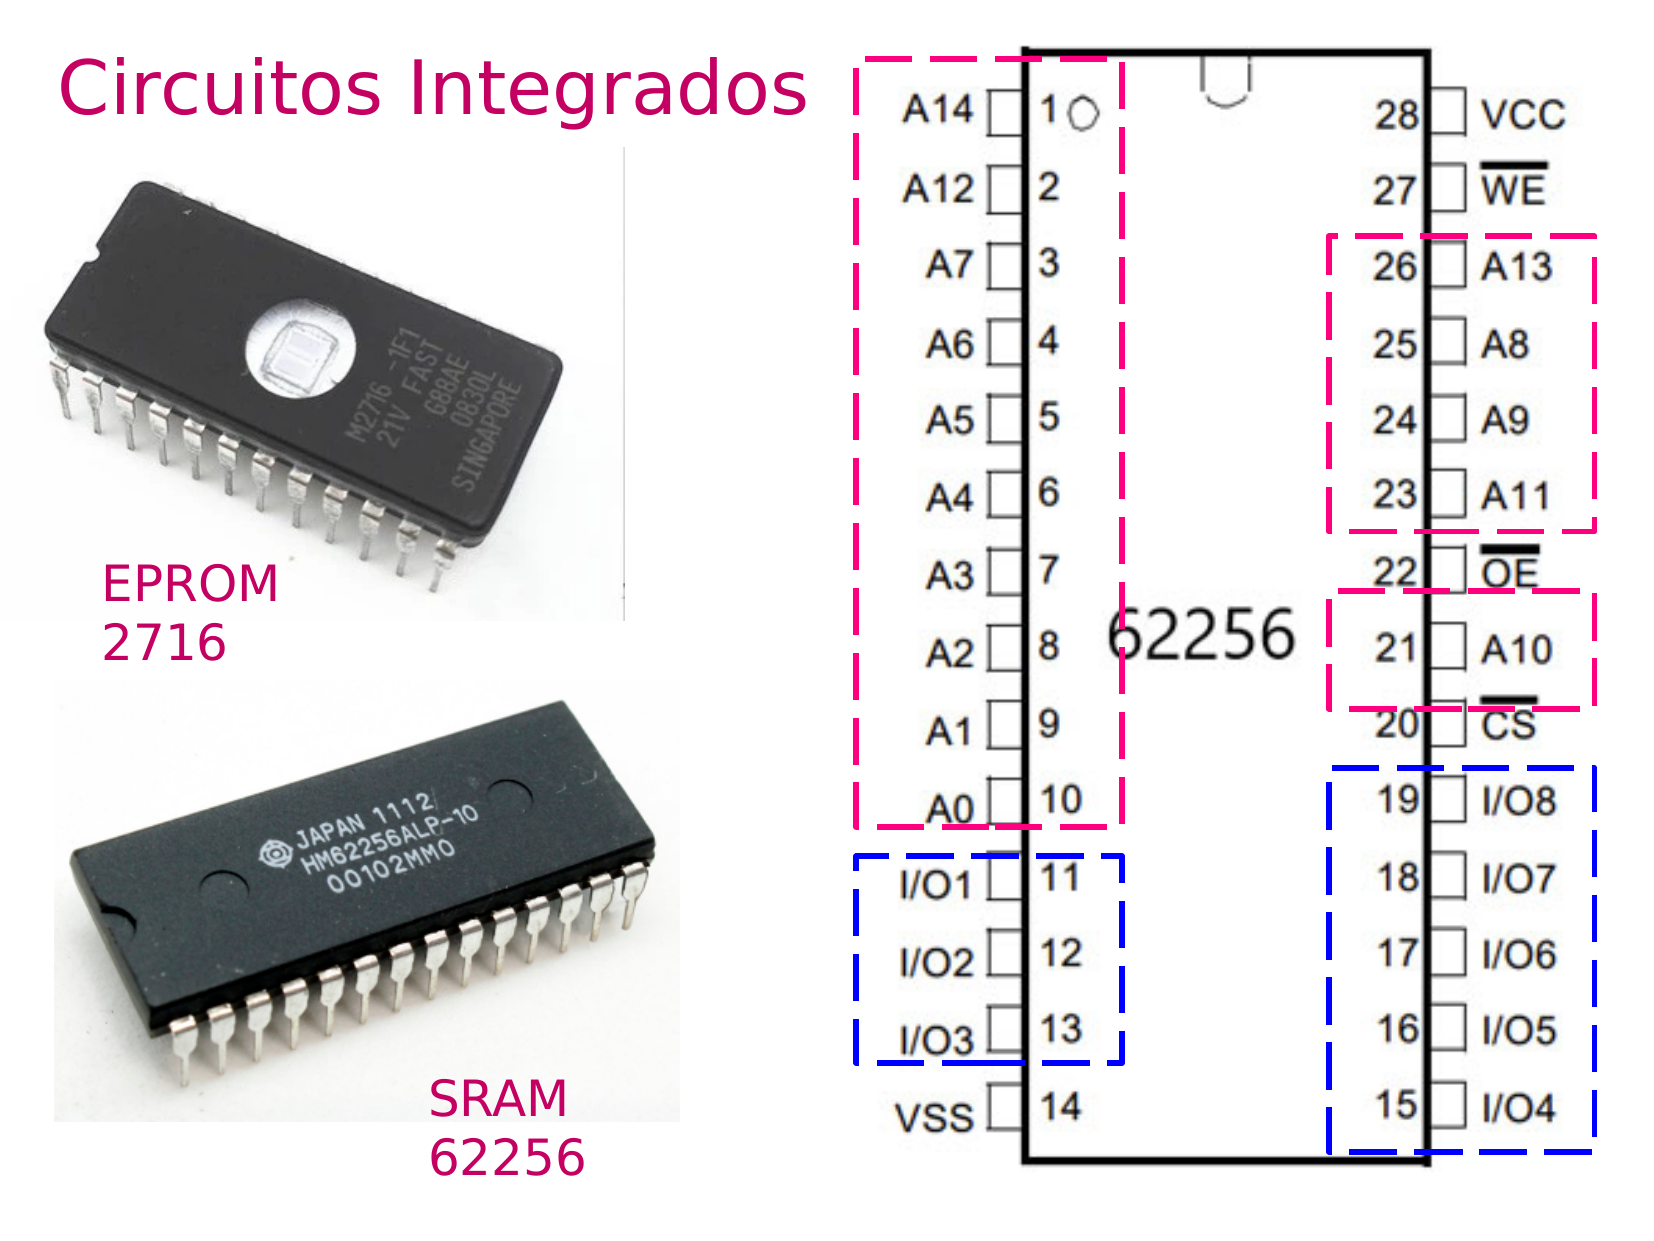

20
# Circuitos Integrados
EPROM
2716
SRAM
62256